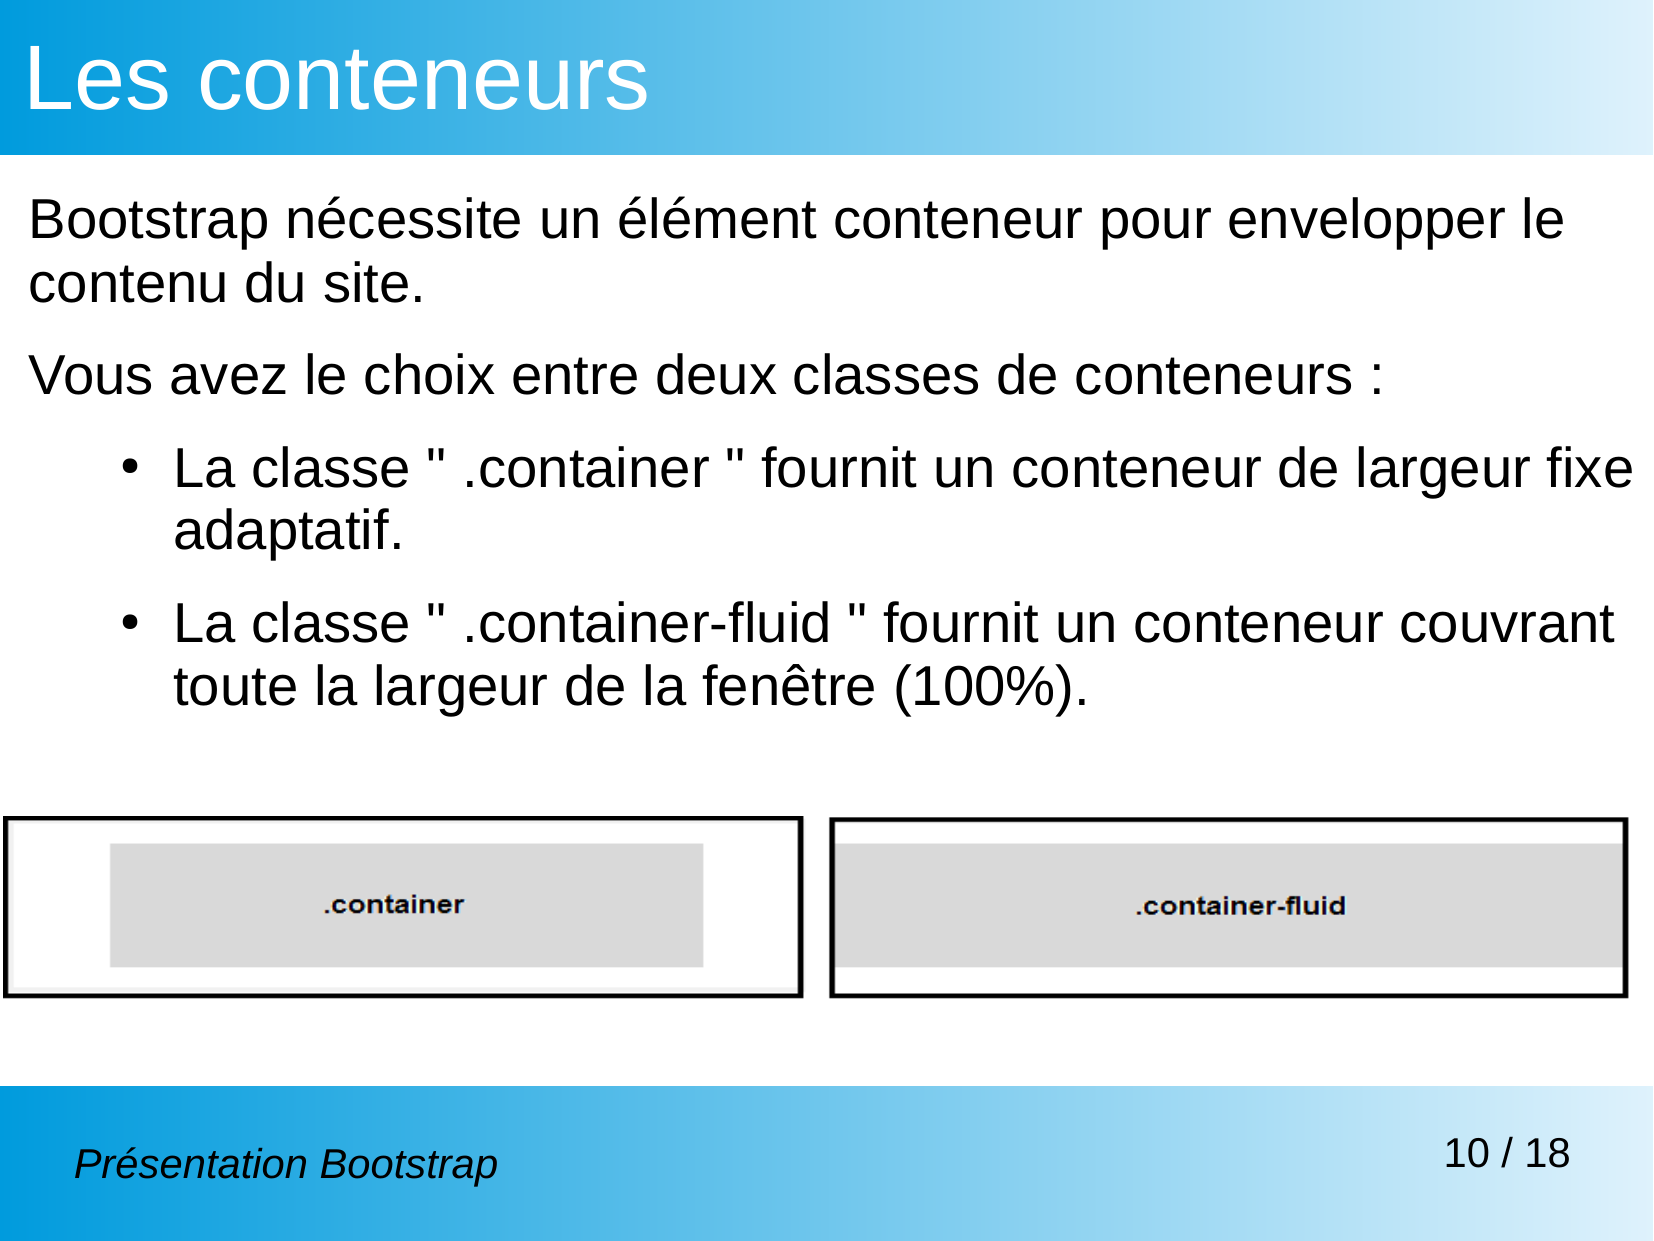

# Les conteneurs
Bootstrap nécessite un élément conteneur pour envelopper le contenu du site.
Vous avez le choix entre deux classes de conteneurs :
La classe ʺ .container ʺ fournit un conteneur de largeur fixe adaptatif.
La classe ʺ .container-fluid ʺ fournit un conteneur couvrant toute la largeur de la fenêtre (100%).